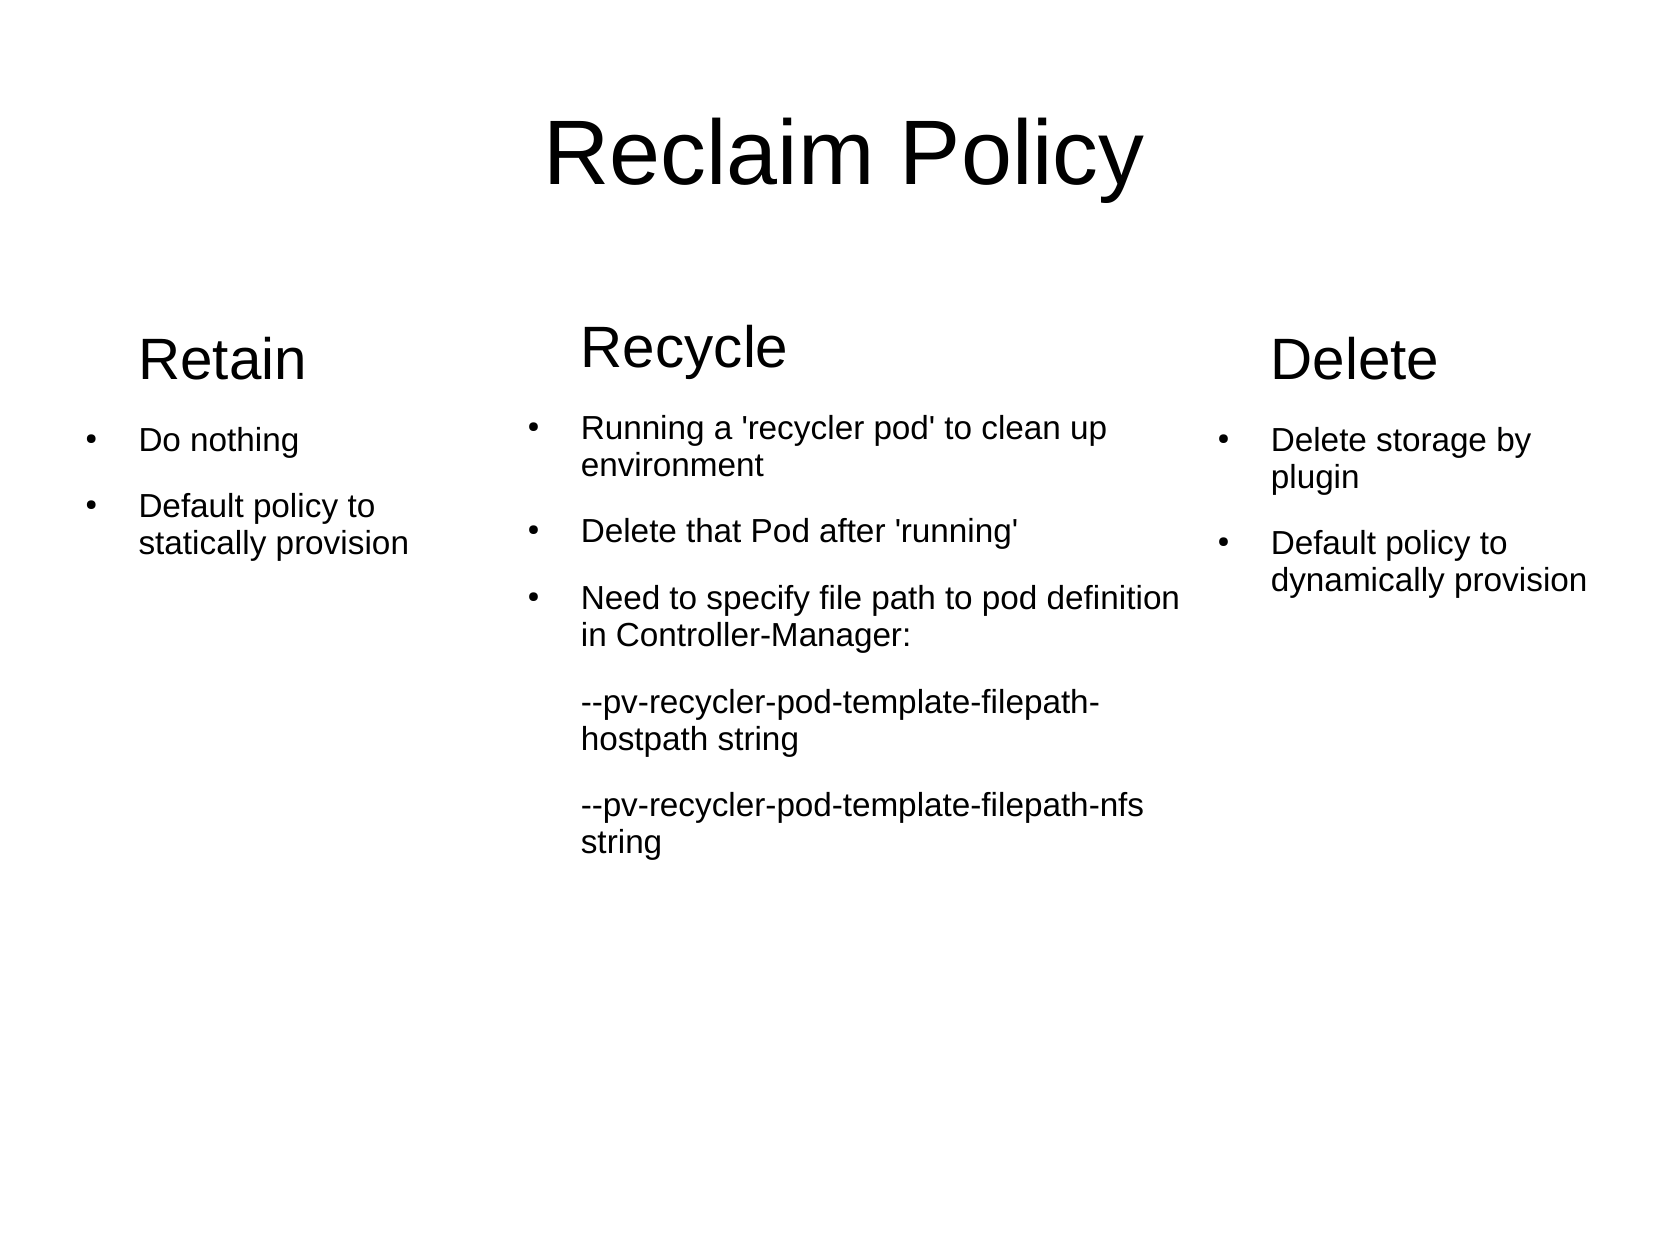

Reclaim Policy
Recycle
Running a 'recycler pod' to clean up environment
Delete that Pod after 'running'
Need to specify file path to pod definition in Controller-Manager:
--pv-recycler-pod-template-filepath-hostpath string
--pv-recycler-pod-template-filepath-nfs string
# Retain
Do nothing
Default policy to statically provision
Delete
Delete storage by plugin
Default policy to dynamically provision